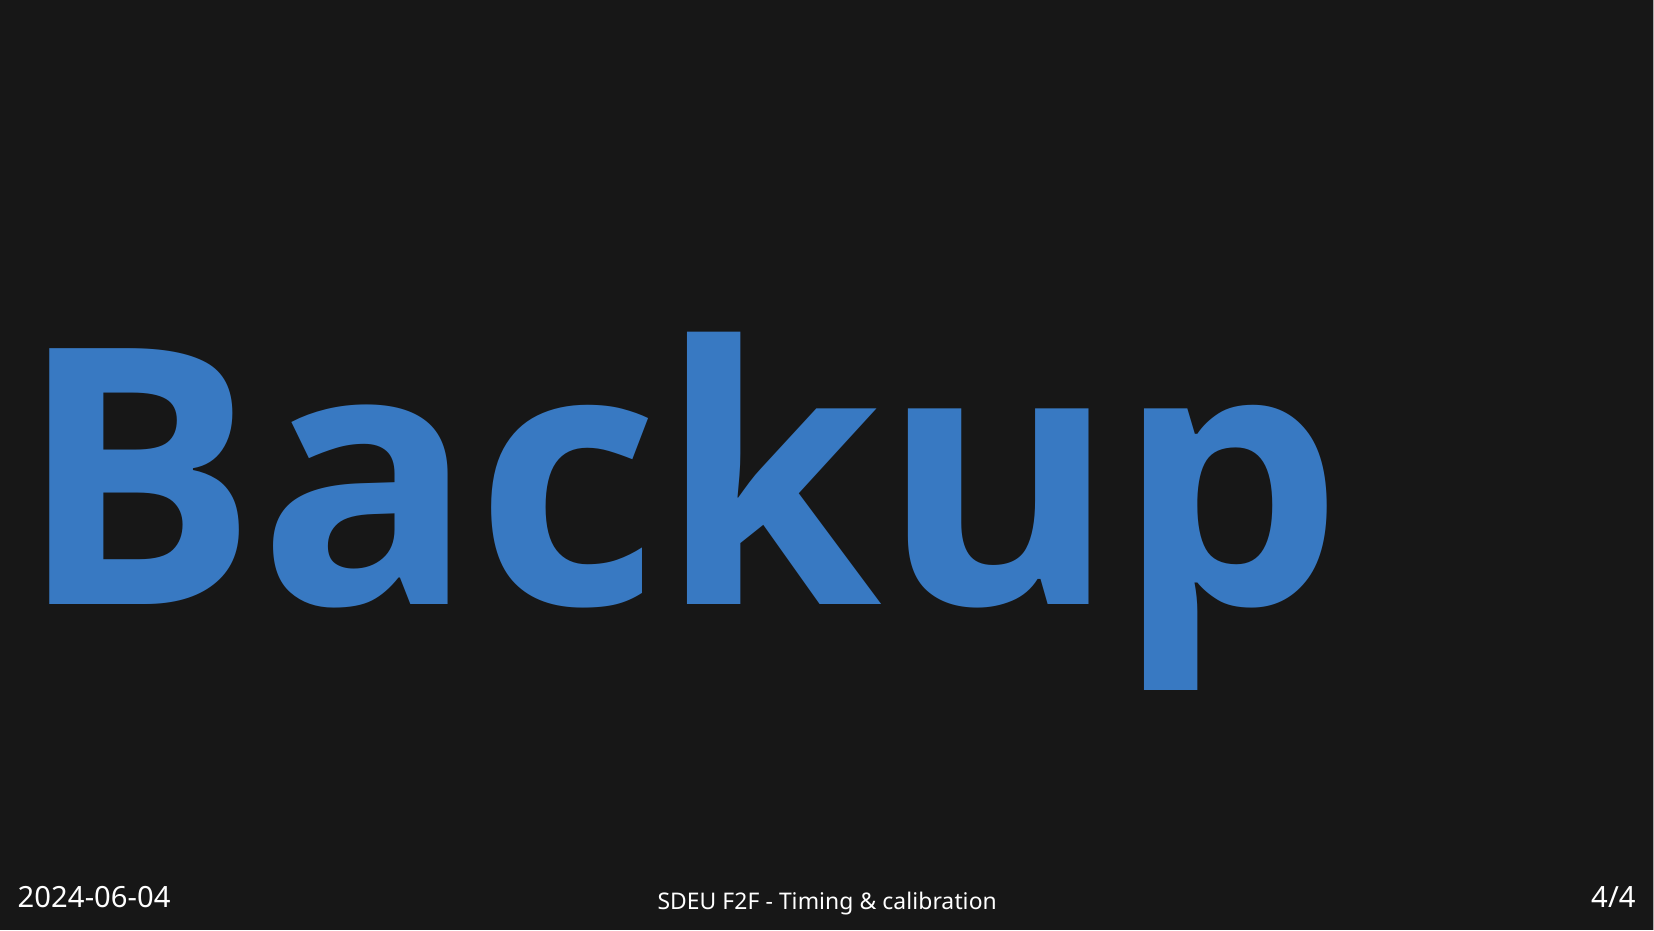

# Backup
2024-06-04
SDEU F2F - Timing & calibration
4